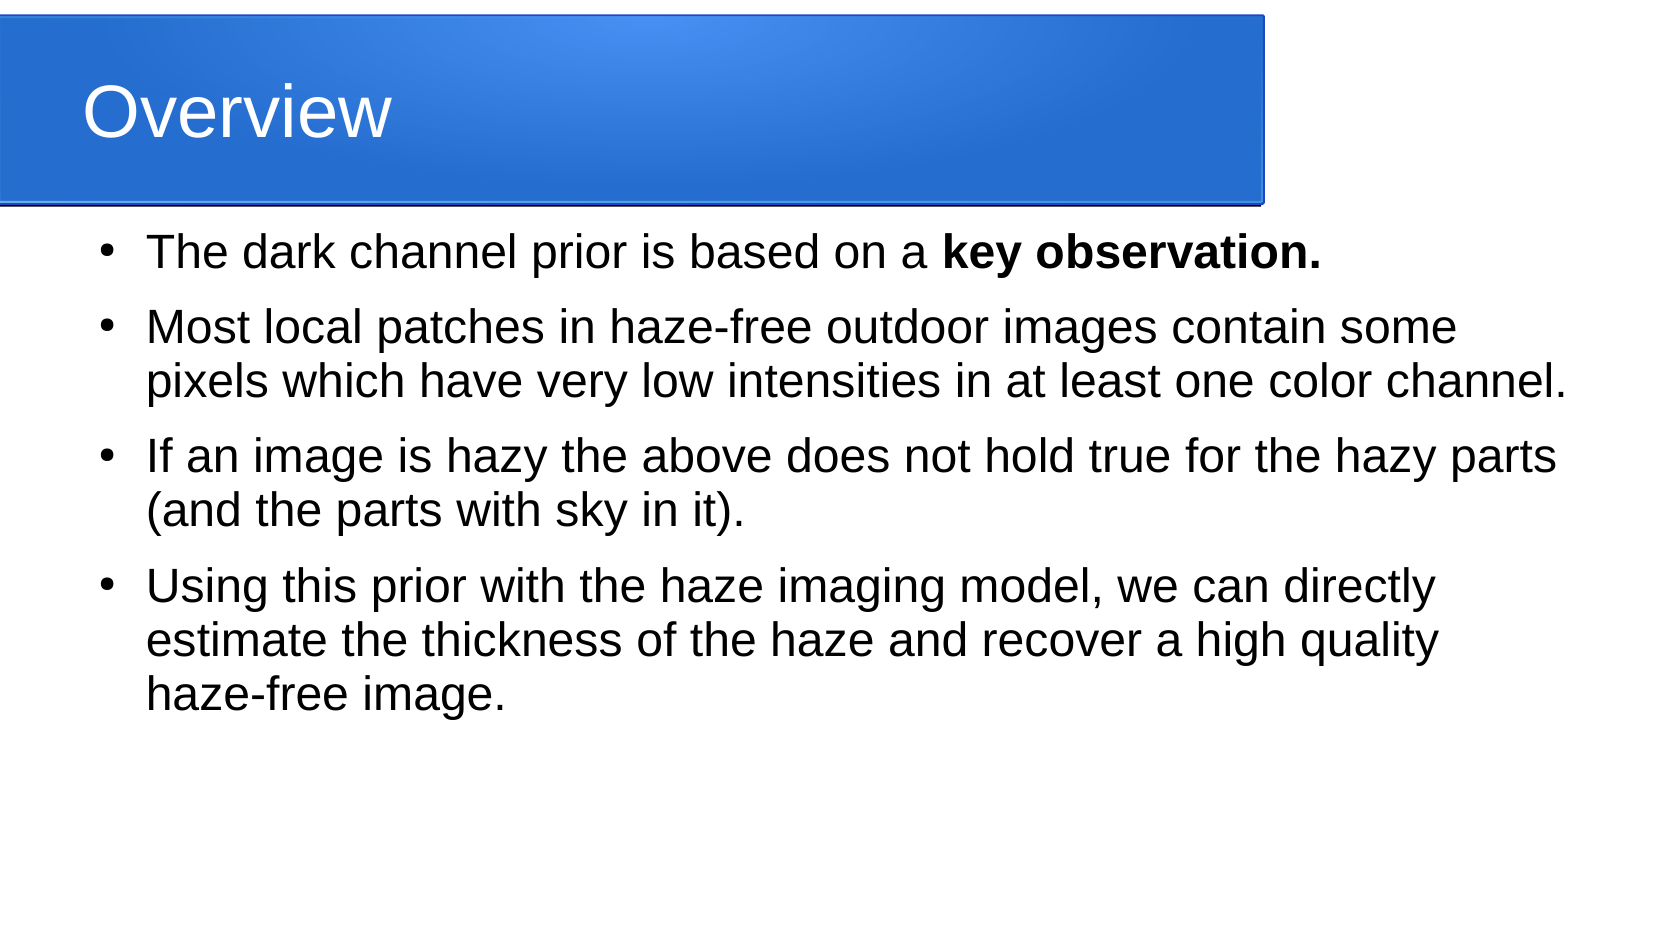

# Overview
The dark channel prior is based on a key observation.
Most local patches in haze-free outdoor images contain some pixels which have very low intensities in at least one color channel.
If an image is hazy the above does not hold true for the hazy parts (and the parts with sky in it).
Using this prior with the haze imaging model, we can directly estimate the thickness of the haze and recover a high quality haze-free image.